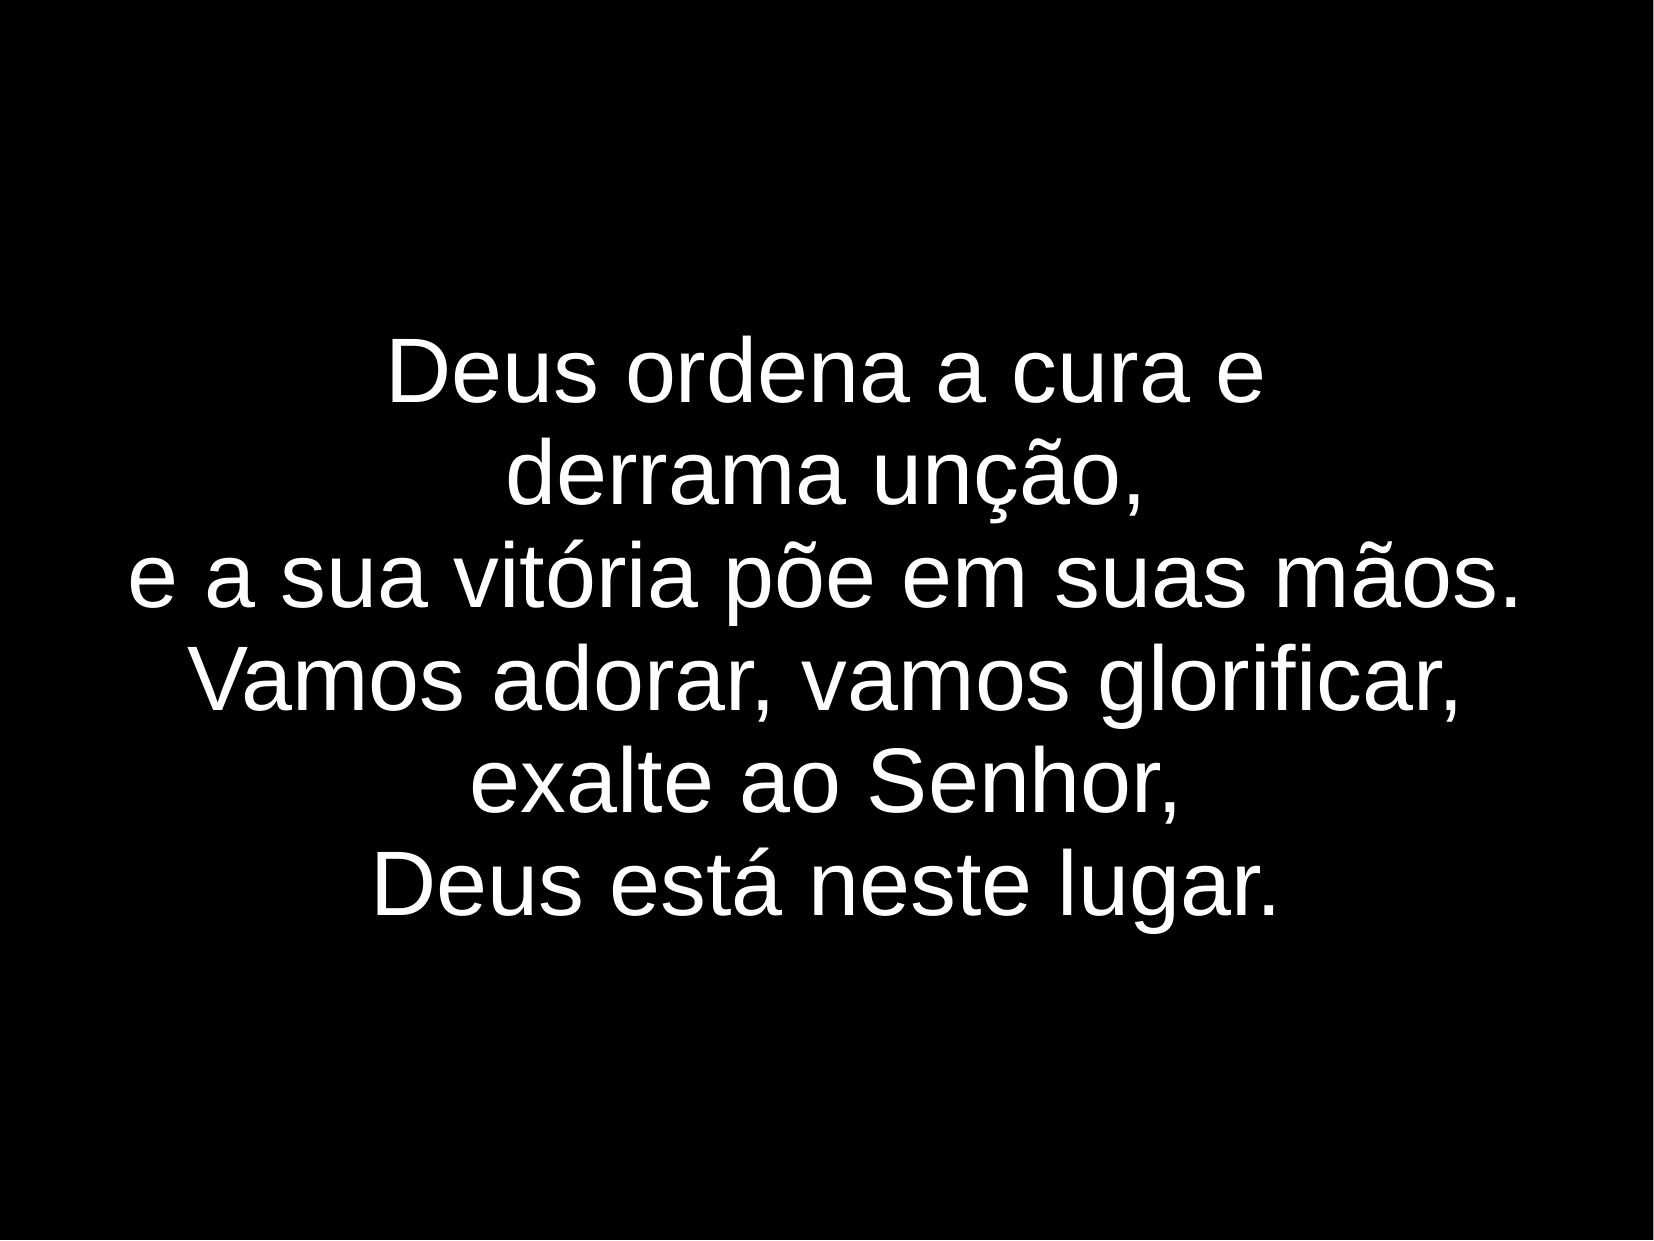

# Deus ordena a cura e
derrama unção,
e a sua vitória põe em suas mãos.
Vamos adorar, vamos glorificar, exalte ao Senhor,
Deus está neste lugar.